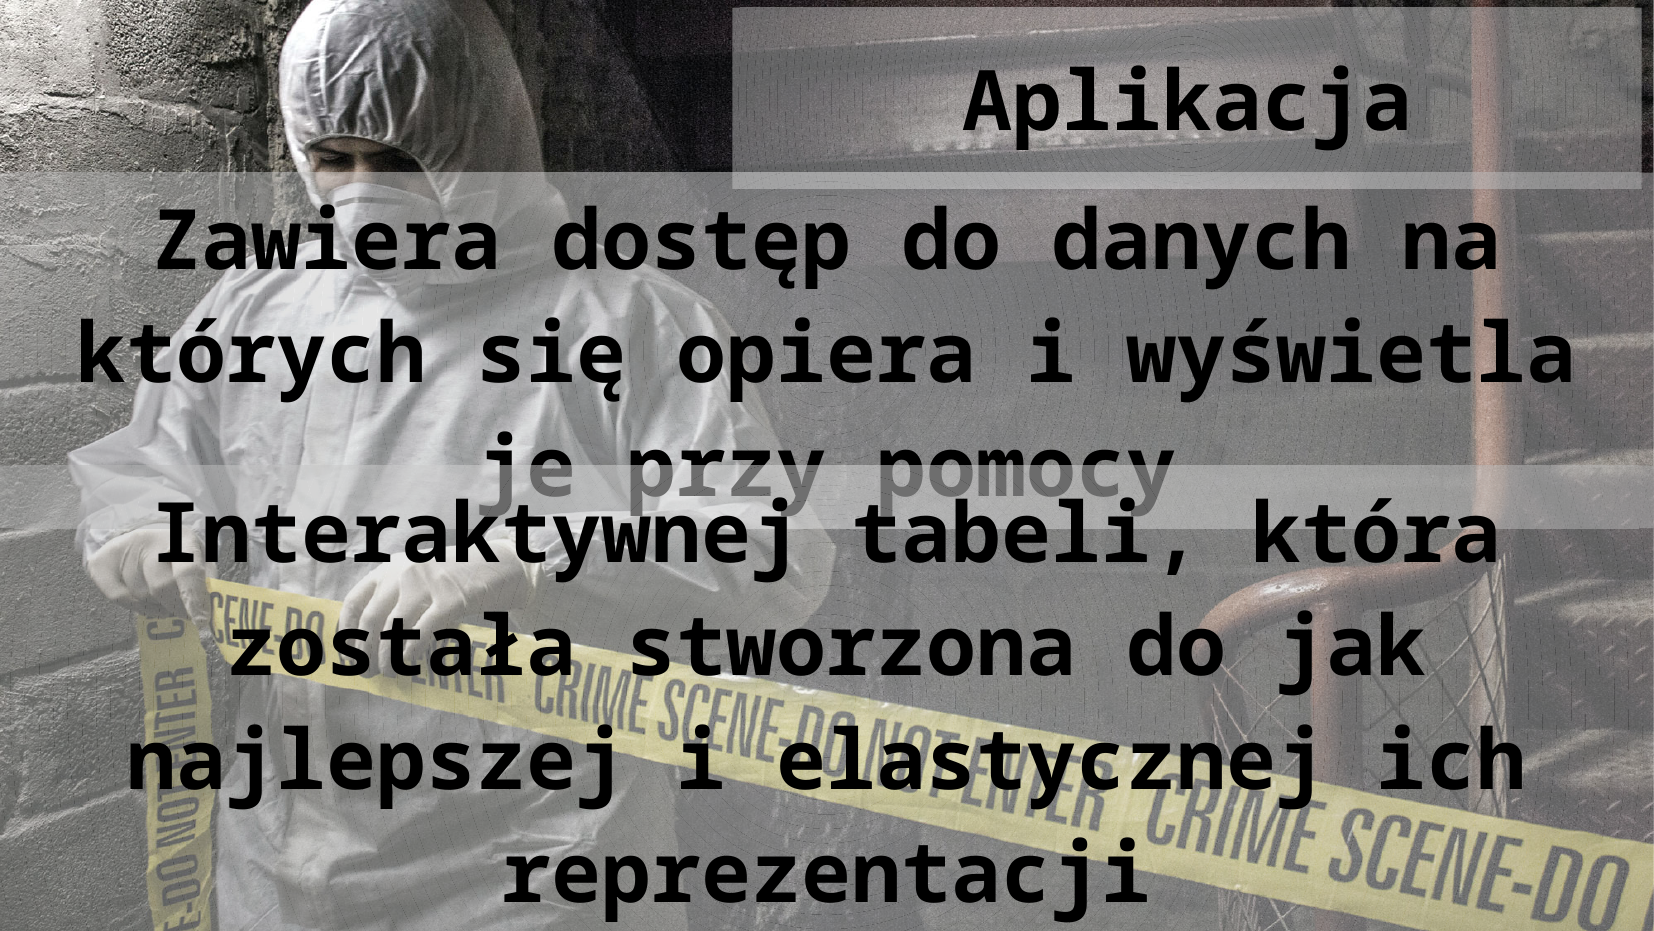

Aplikacja
Zawiera dostęp do danych na których się opiera i wyświetla je przy pomocy
Interaktywnej tabeli, która została stworzona do jak najlepszej i elastycznej ich reprezentacji
Piotr Kabała
Paweł Woronka